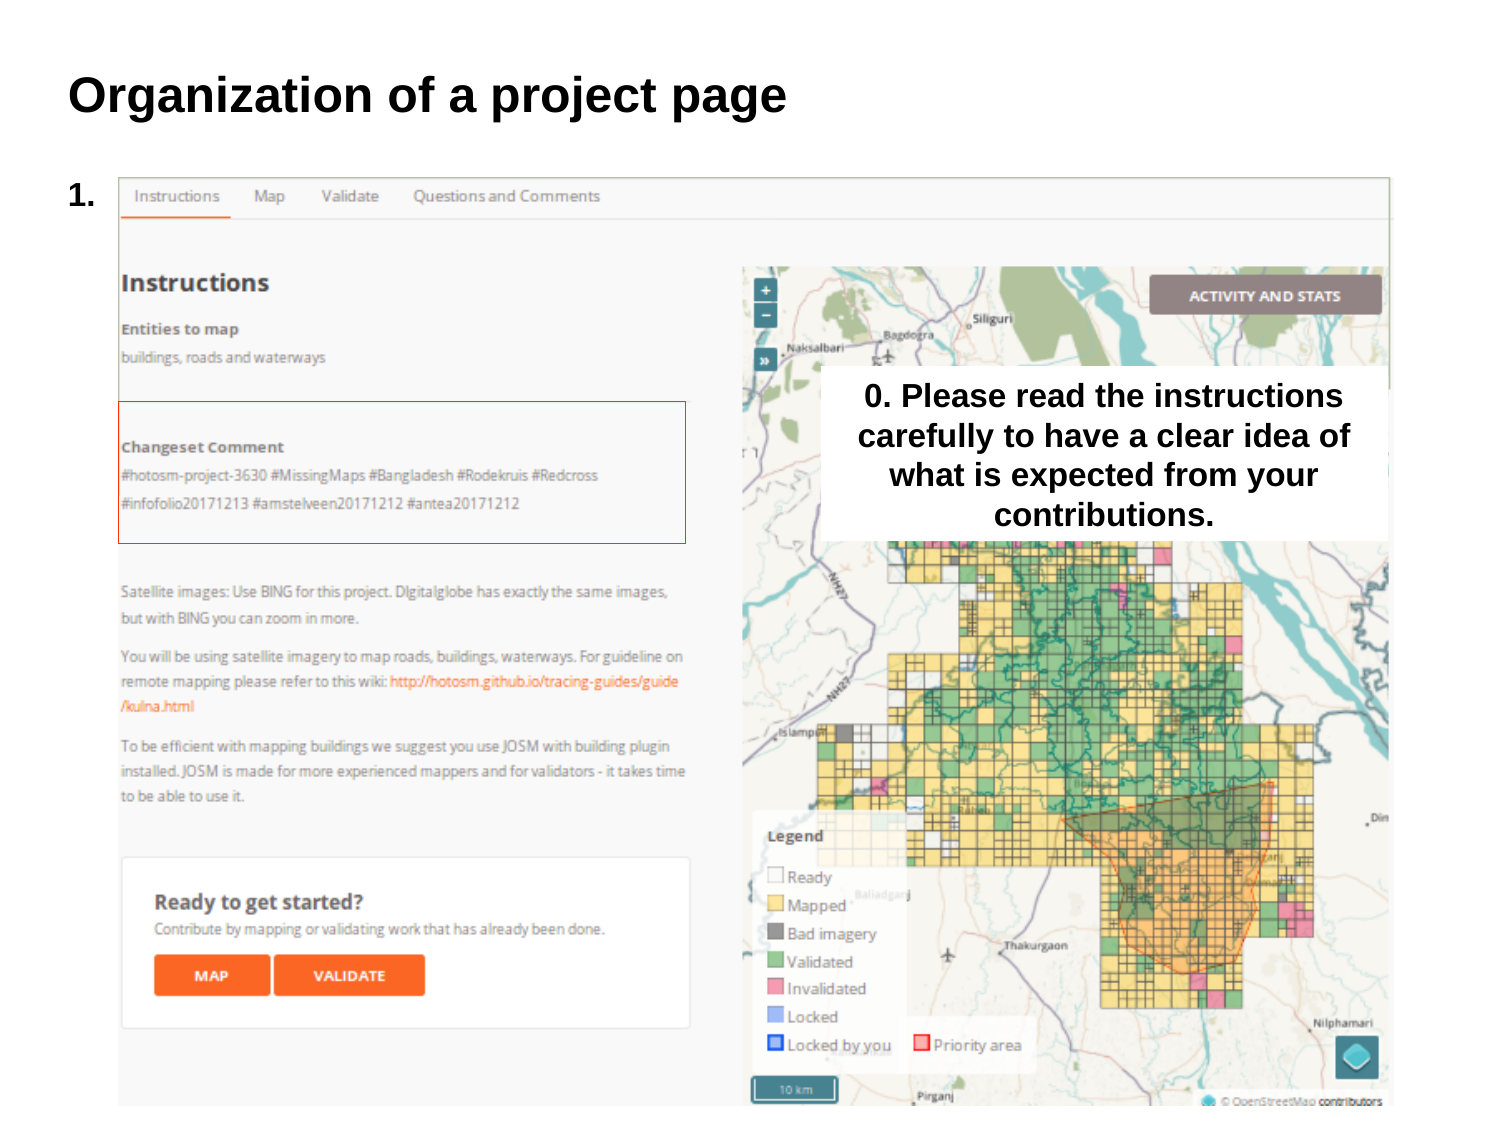

Organization of a project page
0. Please read the instructions carefully to have a clear idea of what is expected from your contributions.